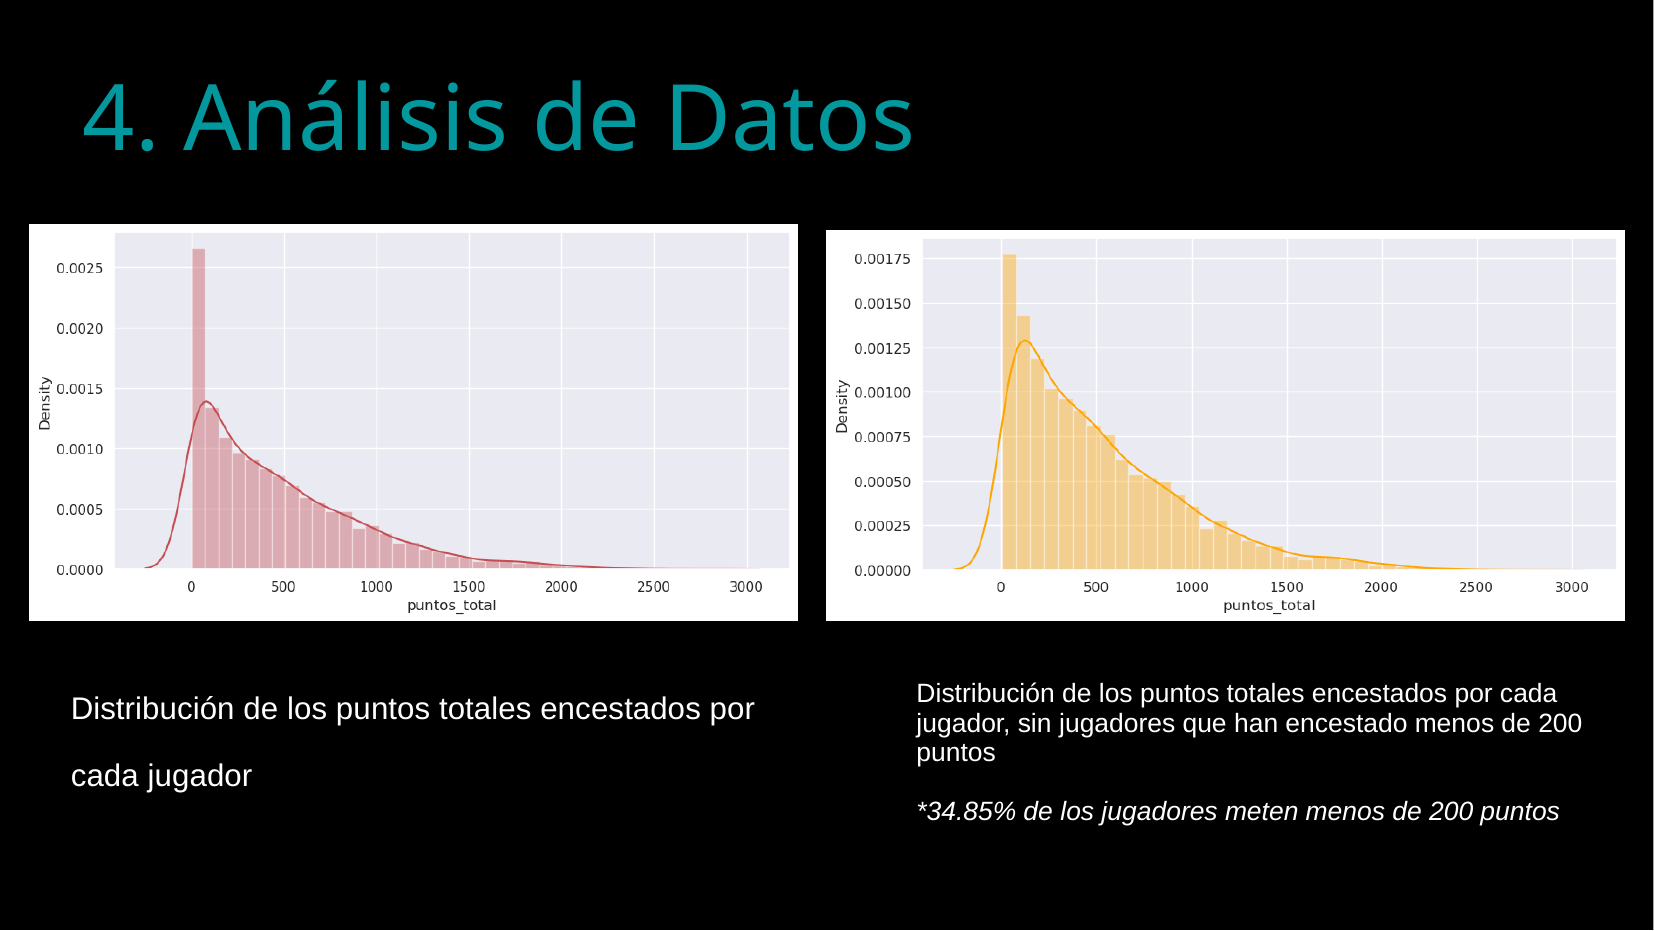

# 4. Análisis de Datos
Distribución de los puntos totales encestados por cada jugador, sin jugadores que han encestado menos de 200 puntos
*34.85% de los jugadores meten menos de 200 puntos
Distribución de los puntos totales encestados por cada jugador